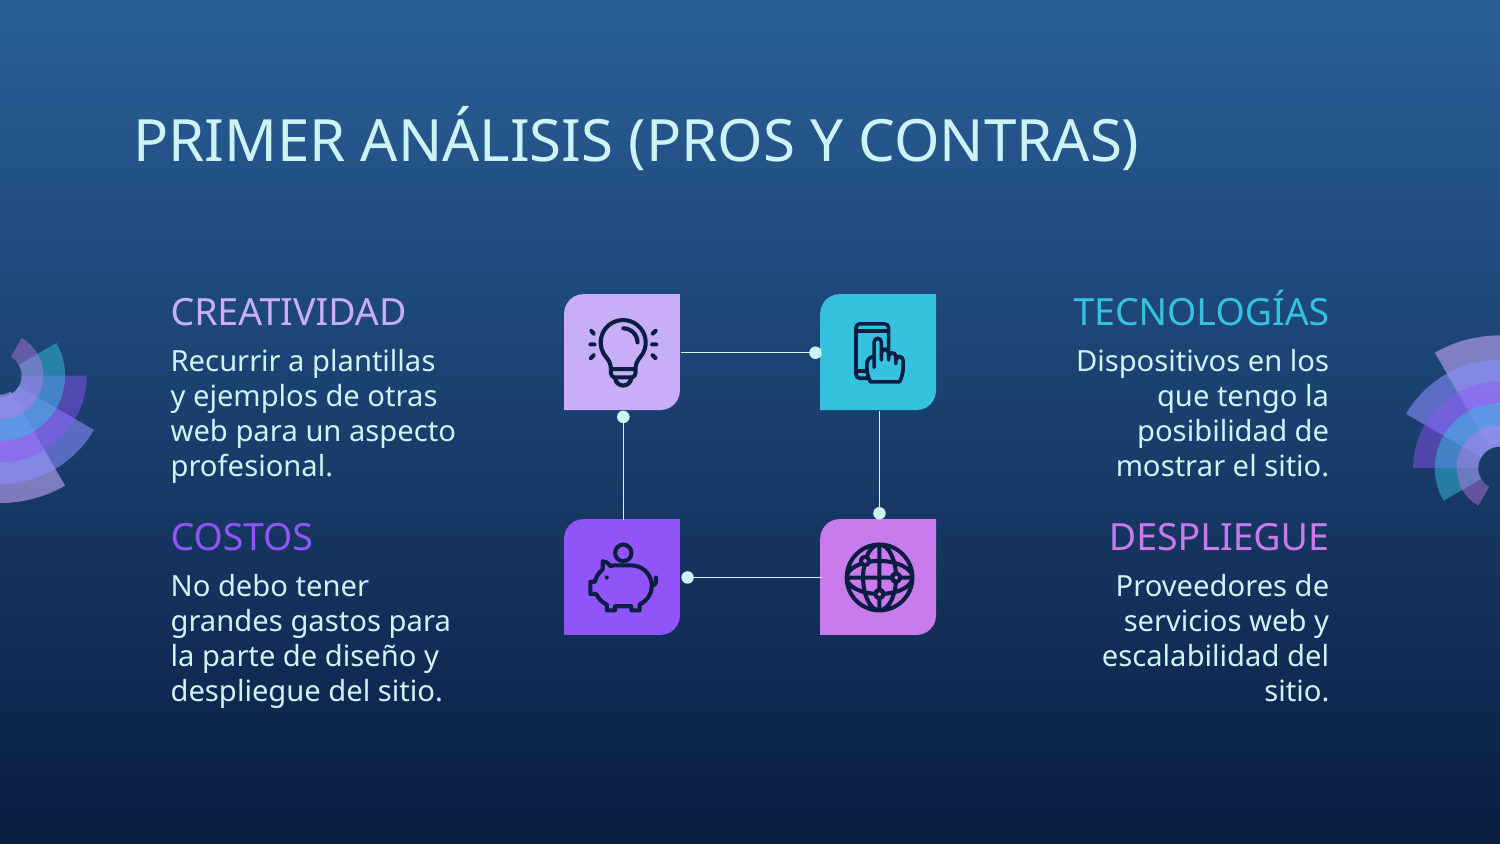

# PRIMER ANÁLISIS (PROS Y CONTRAS)
CREATIVIDAD
Recurrir a plantillas y ejemplos de otras web para un aspecto profesional.
TECNOLOGÍAS
Dispositivos en los que tengo la posibilidad de mostrar el sitio.
COSTOS
No debo tener grandes gastos para la parte de diseño y despliegue del sitio.
DESPLIEGUE
Proveedores de servicios web y escalabilidad del sitio.